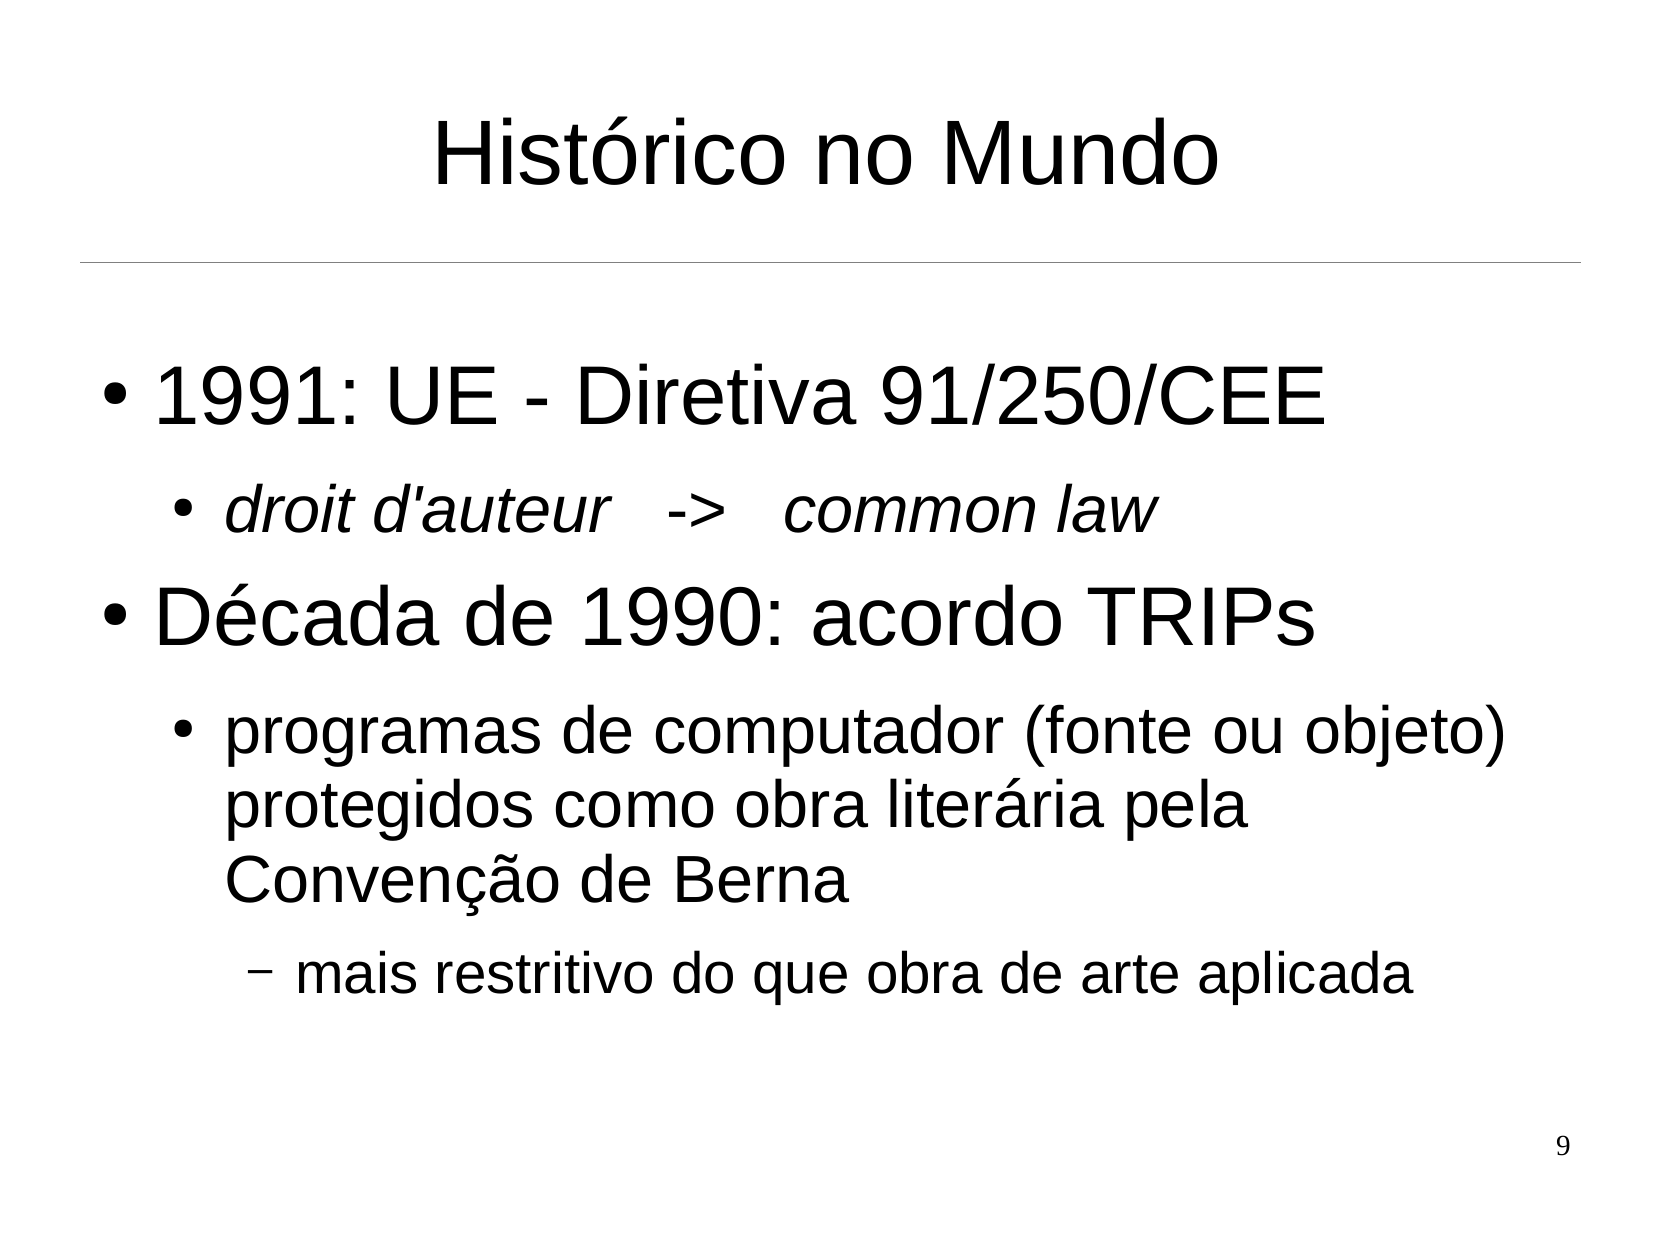

# Histórico no Mundo
1991: UE - Diretiva 91/250/CEE
droit d'auteur -> common law
Década de 1990: acordo TRIPs
programas de computador (fonte ou objeto) protegidos como obra literária pela Convenção de Berna
mais restritivo do que obra de arte aplicada
9